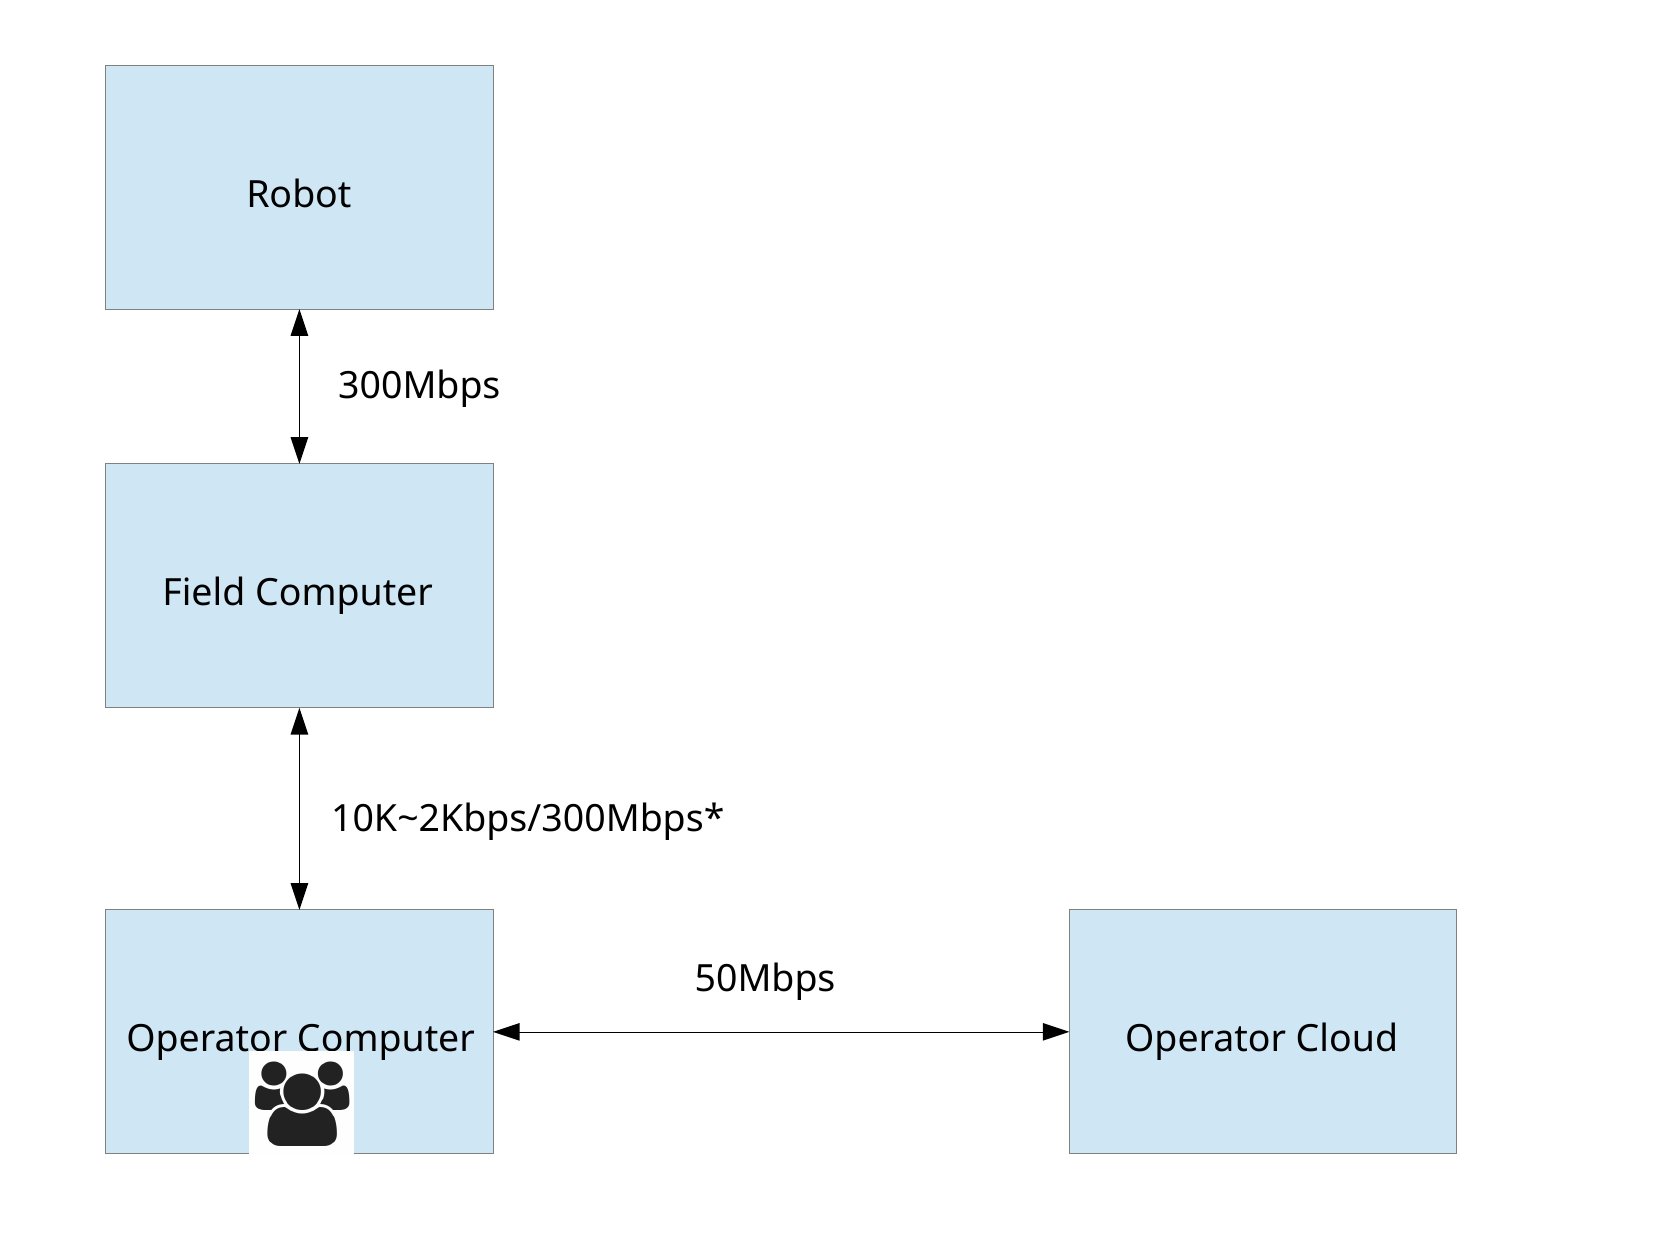

Robot
300Mbps
Field Computer
10K~2Kbps/300Mbps*
50Mbps
Operator Computer
Operator Cloud